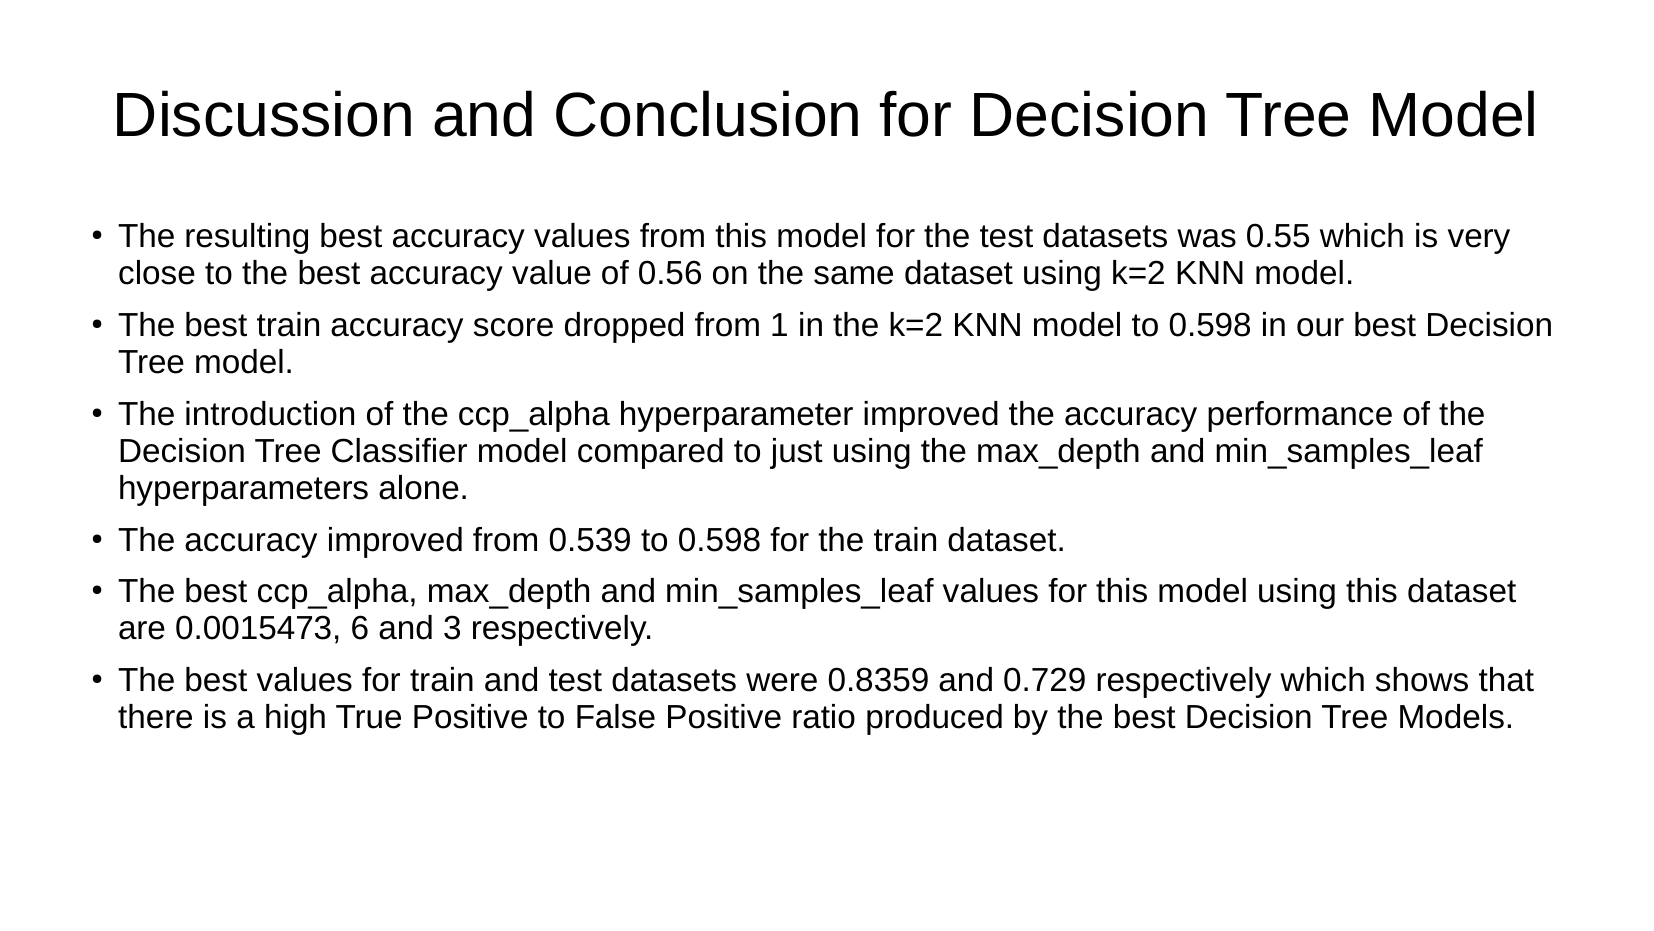

# Discussion and Conclusion for Decision Tree Model
The resulting best accuracy values from this model for the test datasets was 0.55 which is very close to the best accuracy value of 0.56 on the same dataset using k=2 KNN model.
The best train accuracy score dropped from 1 in the k=2 KNN model to 0.598 in our best Decision Tree model.
The introduction of the ccp_alpha hyperparameter improved the accuracy performance of the Decision Tree Classifier model compared to just using the max_depth and min_samples_leaf hyperparameters alone.
The accuracy improved from 0.539 to 0.598 for the train dataset.
The best ccp_alpha, max_depth and min_samples_leaf values for this model using this dataset are 0.0015473, 6 and 3 respectively.
The best values for train and test datasets were 0.8359 and 0.729 respectively which shows that there is a high True Positive to False Positive ratio produced by the best Decision Tree Models.